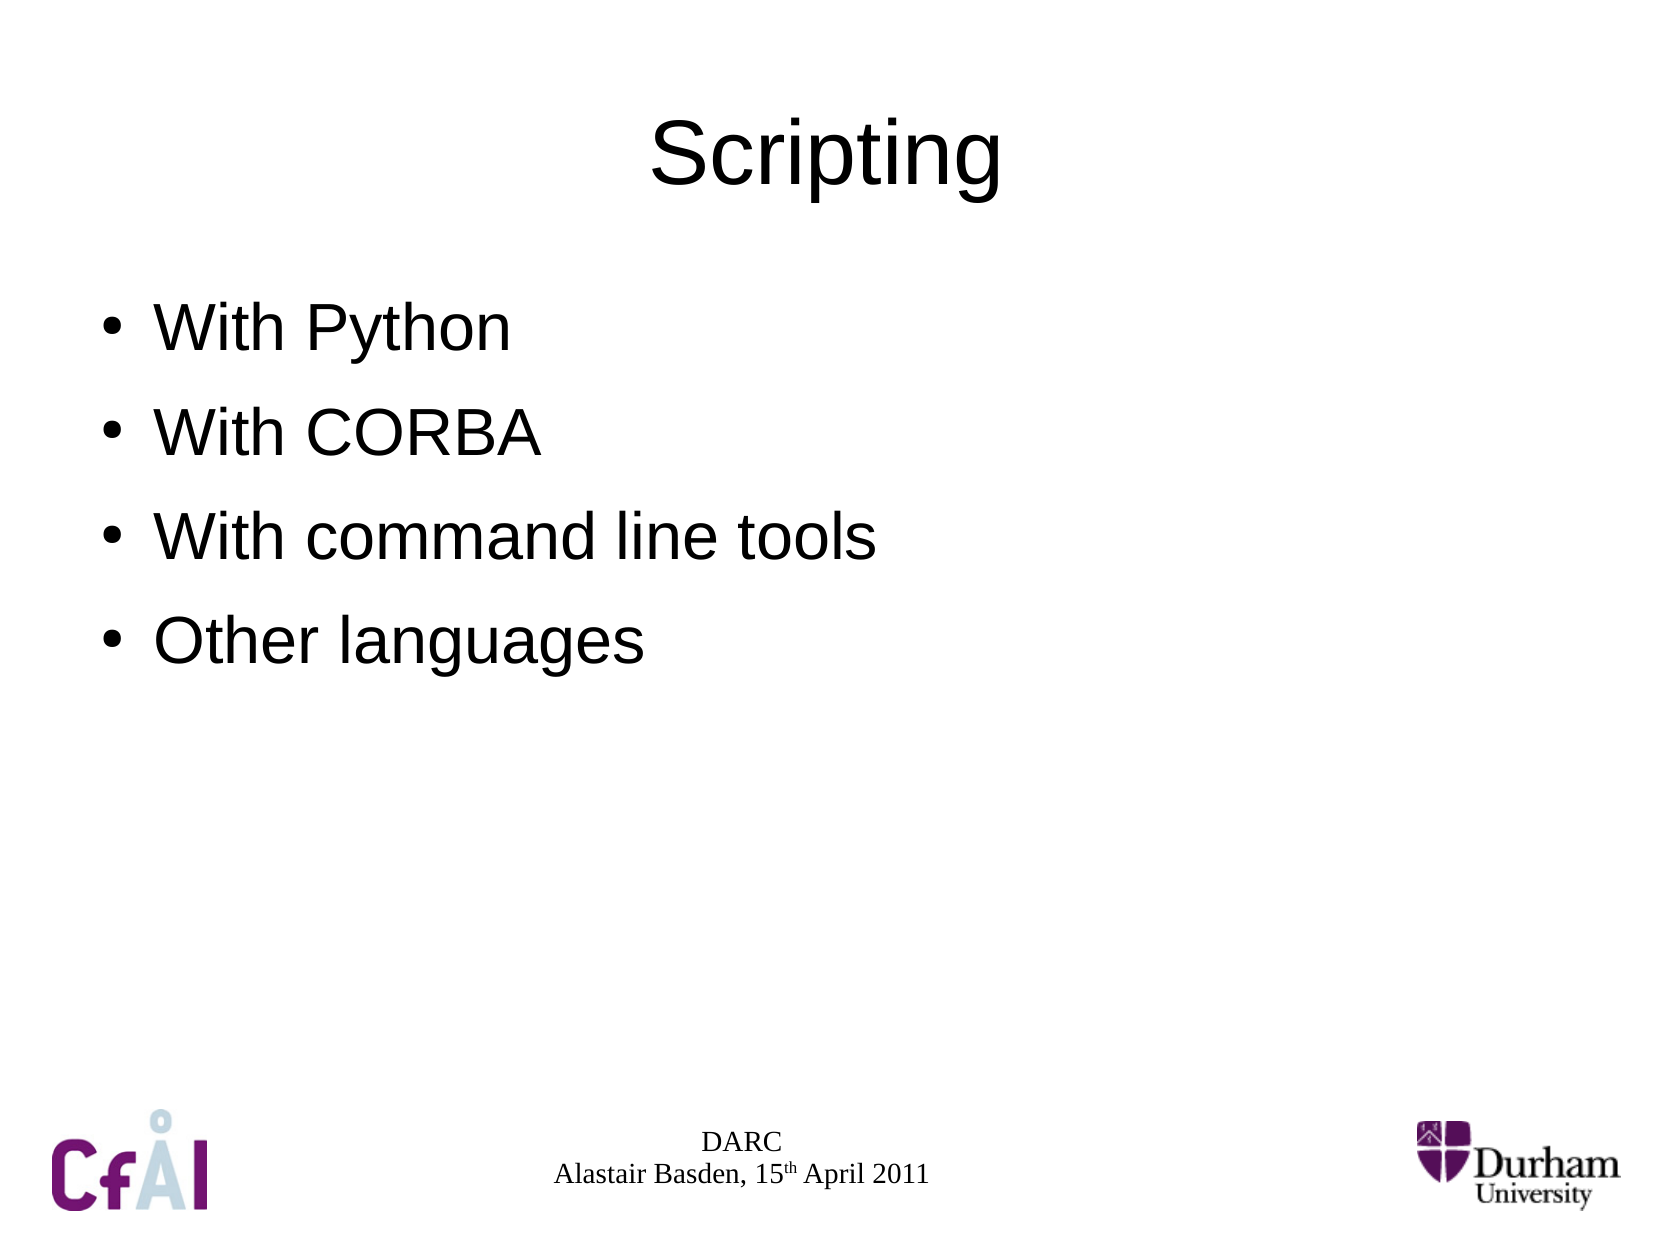

# Scripting
With Python
With CORBA
With command line tools
Other languages